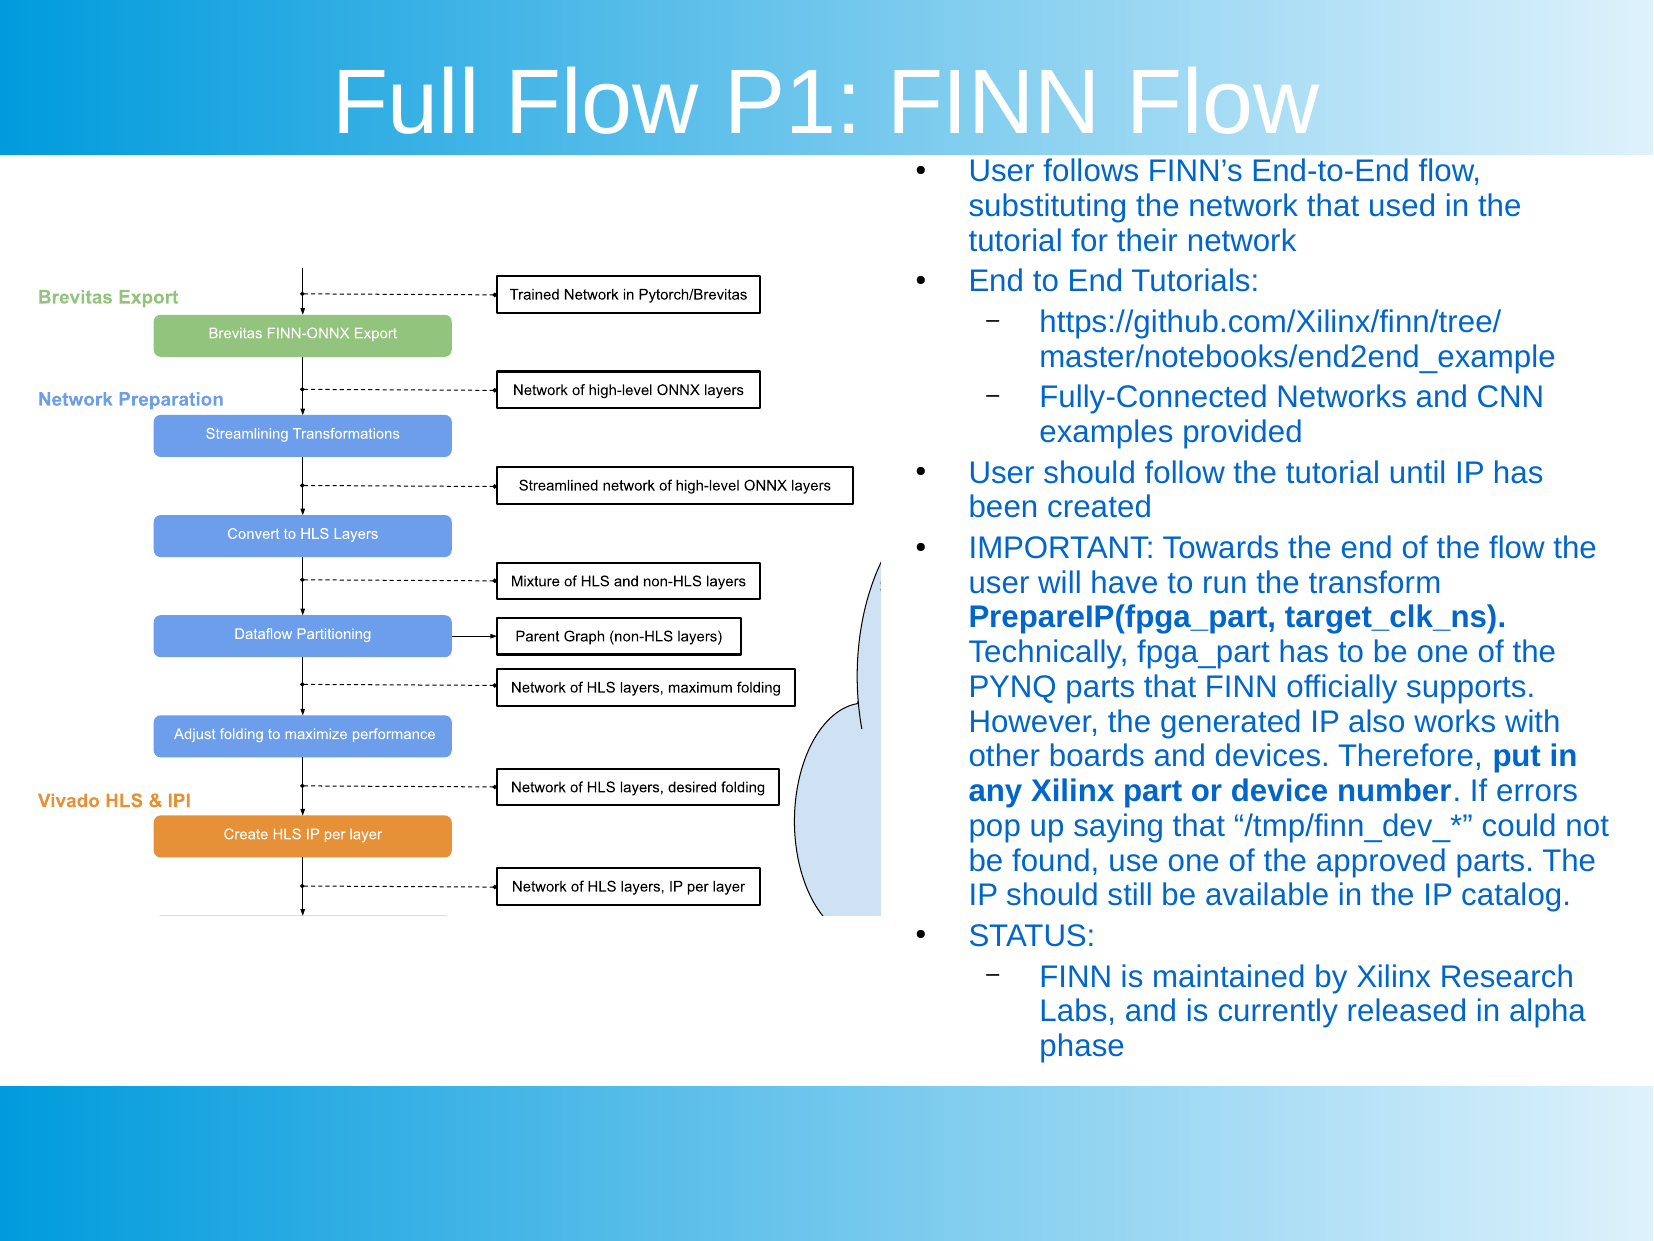

# Full Flow P1: FINN Flow
User follows FINN’s End-to-End flow, substituting the network that used in the tutorial for their network
End to End Tutorials:
https://github.com/Xilinx/finn/tree/master/notebooks/end2end_example
Fully-Connected Networks and CNN examples provided
User should follow the tutorial until IP has been created
IMPORTANT: Towards the end of the flow the user will have to run the transform PrepareIP(fpga_part, target_clk_ns). Technically, fpga_part has to be one of the PYNQ parts that FINN officially supports. However, the generated IP also works with other boards and devices. Therefore, put in any Xilinx part or device number. If errors pop up saying that “/tmp/finn_dev_*” could not be found, use one of the approved parts. The IP should still be available in the IP catalog.
STATUS:
FINN is maintained by Xilinx Research Labs, and is currently released in alpha phase